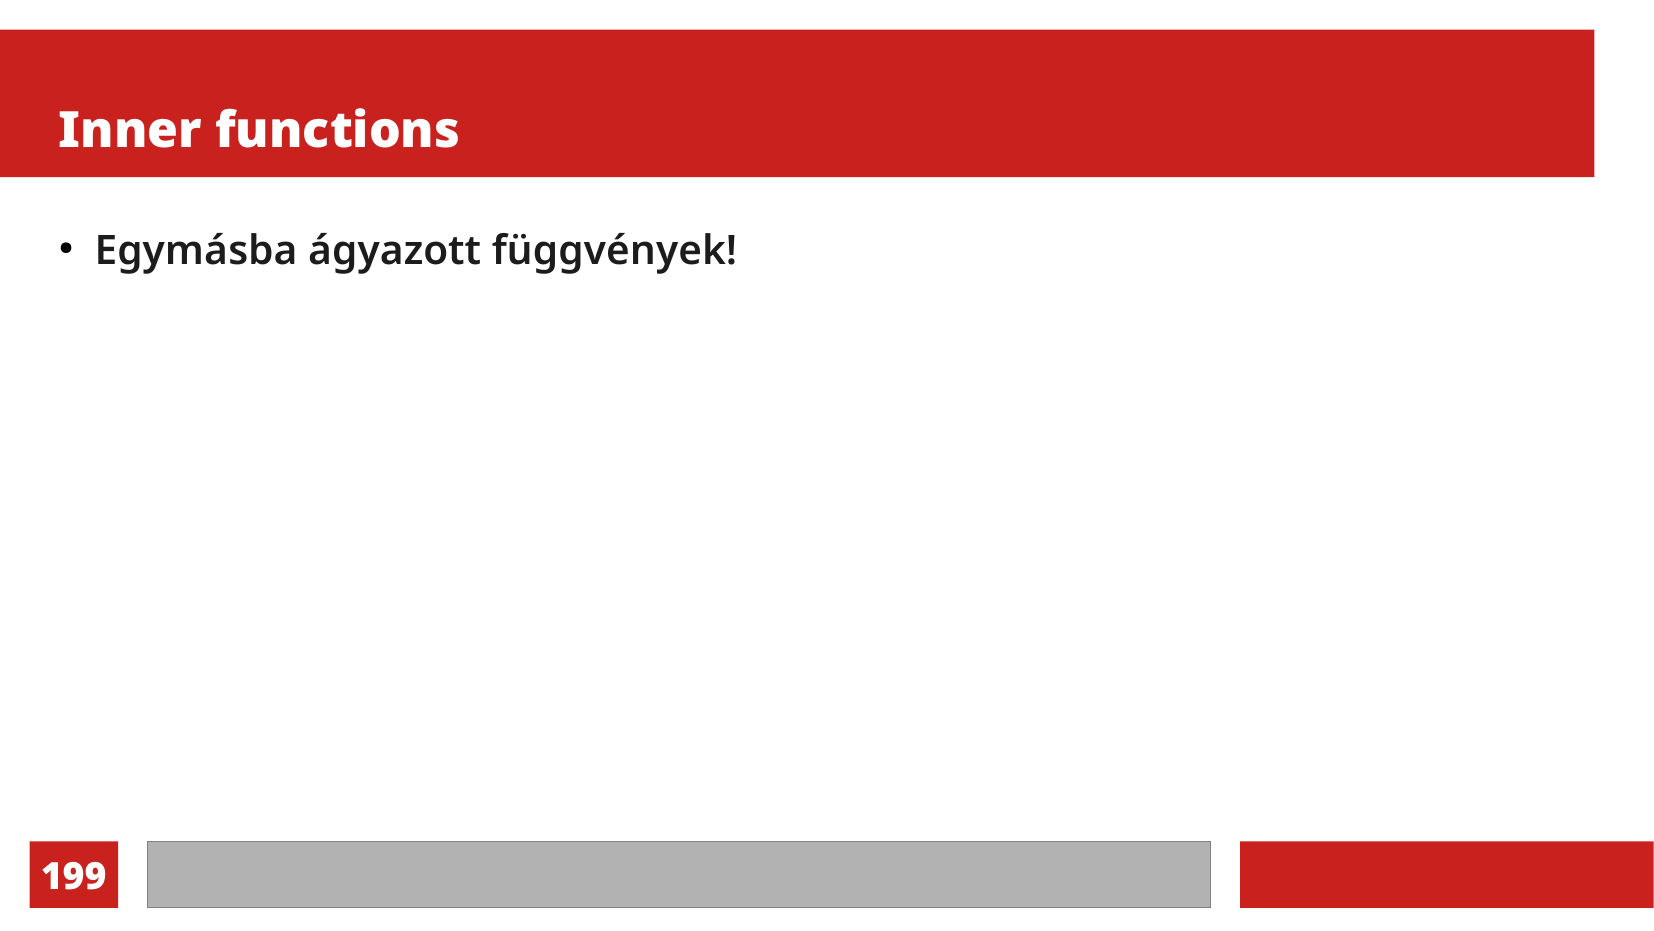

# Inner functions
Egymásba ágyazott függvények!
199